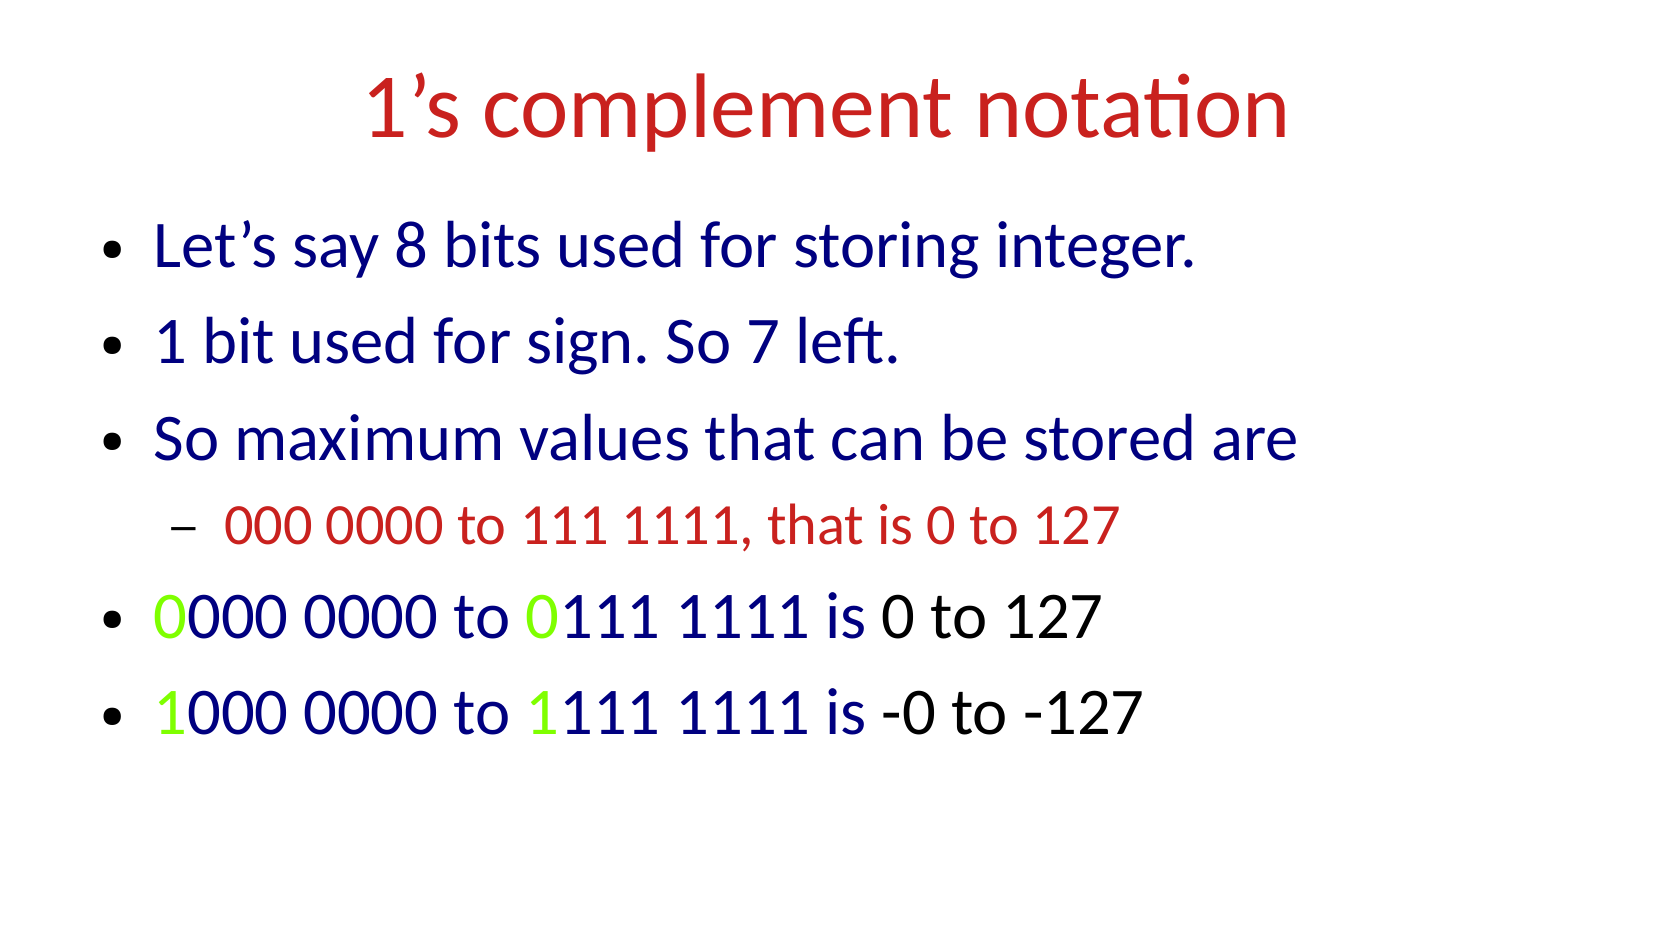

# 1’s complement notation
Let’s say 8 bits used for storing integer.
1 bit used for sign. So 7 left.
So maximum values that can be stored are
000 0000 to 111 1111, that is 0 to 127
0000 0000 to 0111 1111 is 0 to 127
1000 0000 to 1111 1111 is -0 to -127